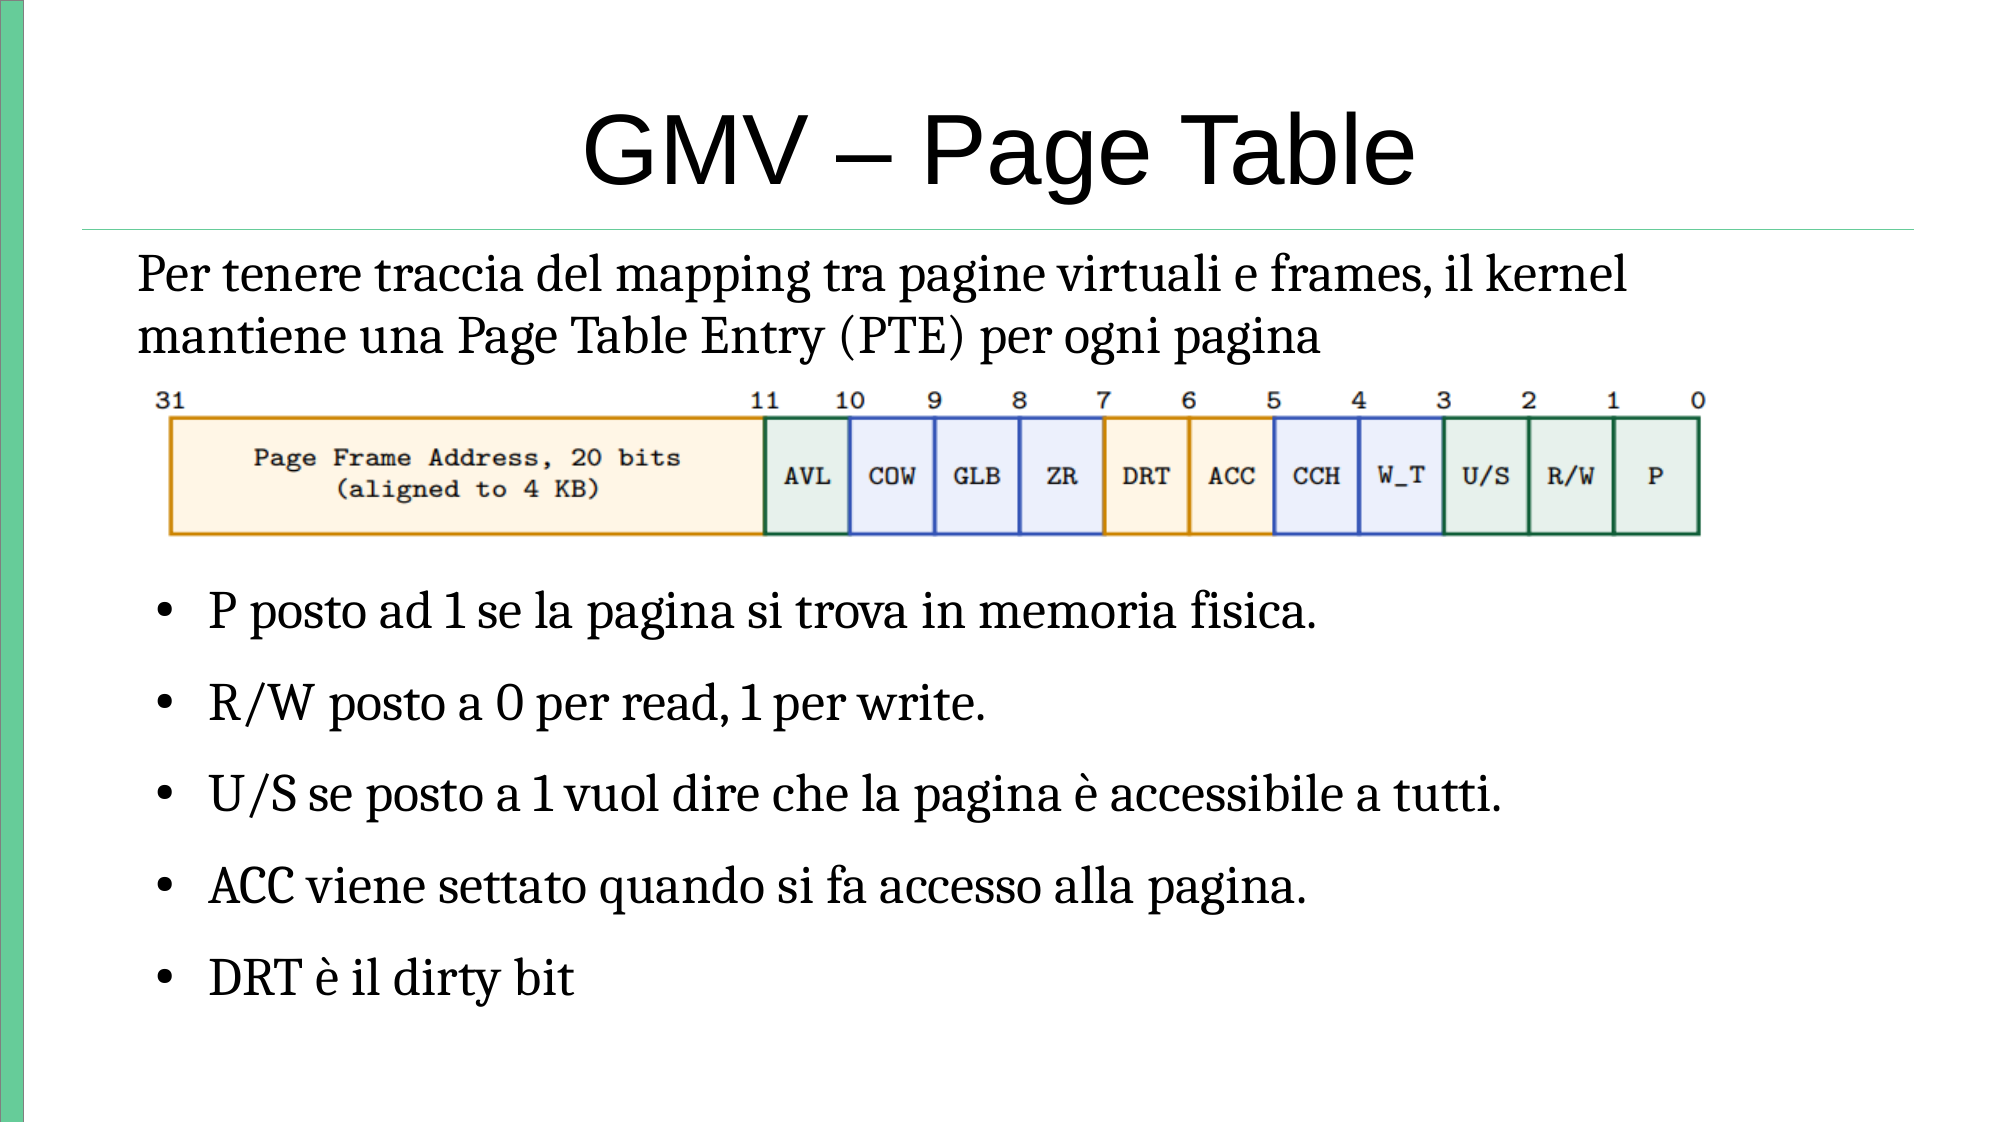

# GMV – Page Table
Per tenere traccia del mapping tra pagine virtuali e frames, il kernel mantiene una Page Table Entry (PTE) per ogni pagina
P posto ad 1 se la pagina si trova in memoria fisica.
R/W posto a 0 per read, 1 per write.
U/S se posto a 1 vuol dire che la pagina è accessibile a tutti.
ACC viene settato quando si fa accesso alla pagina.
DRT è il dirty bit